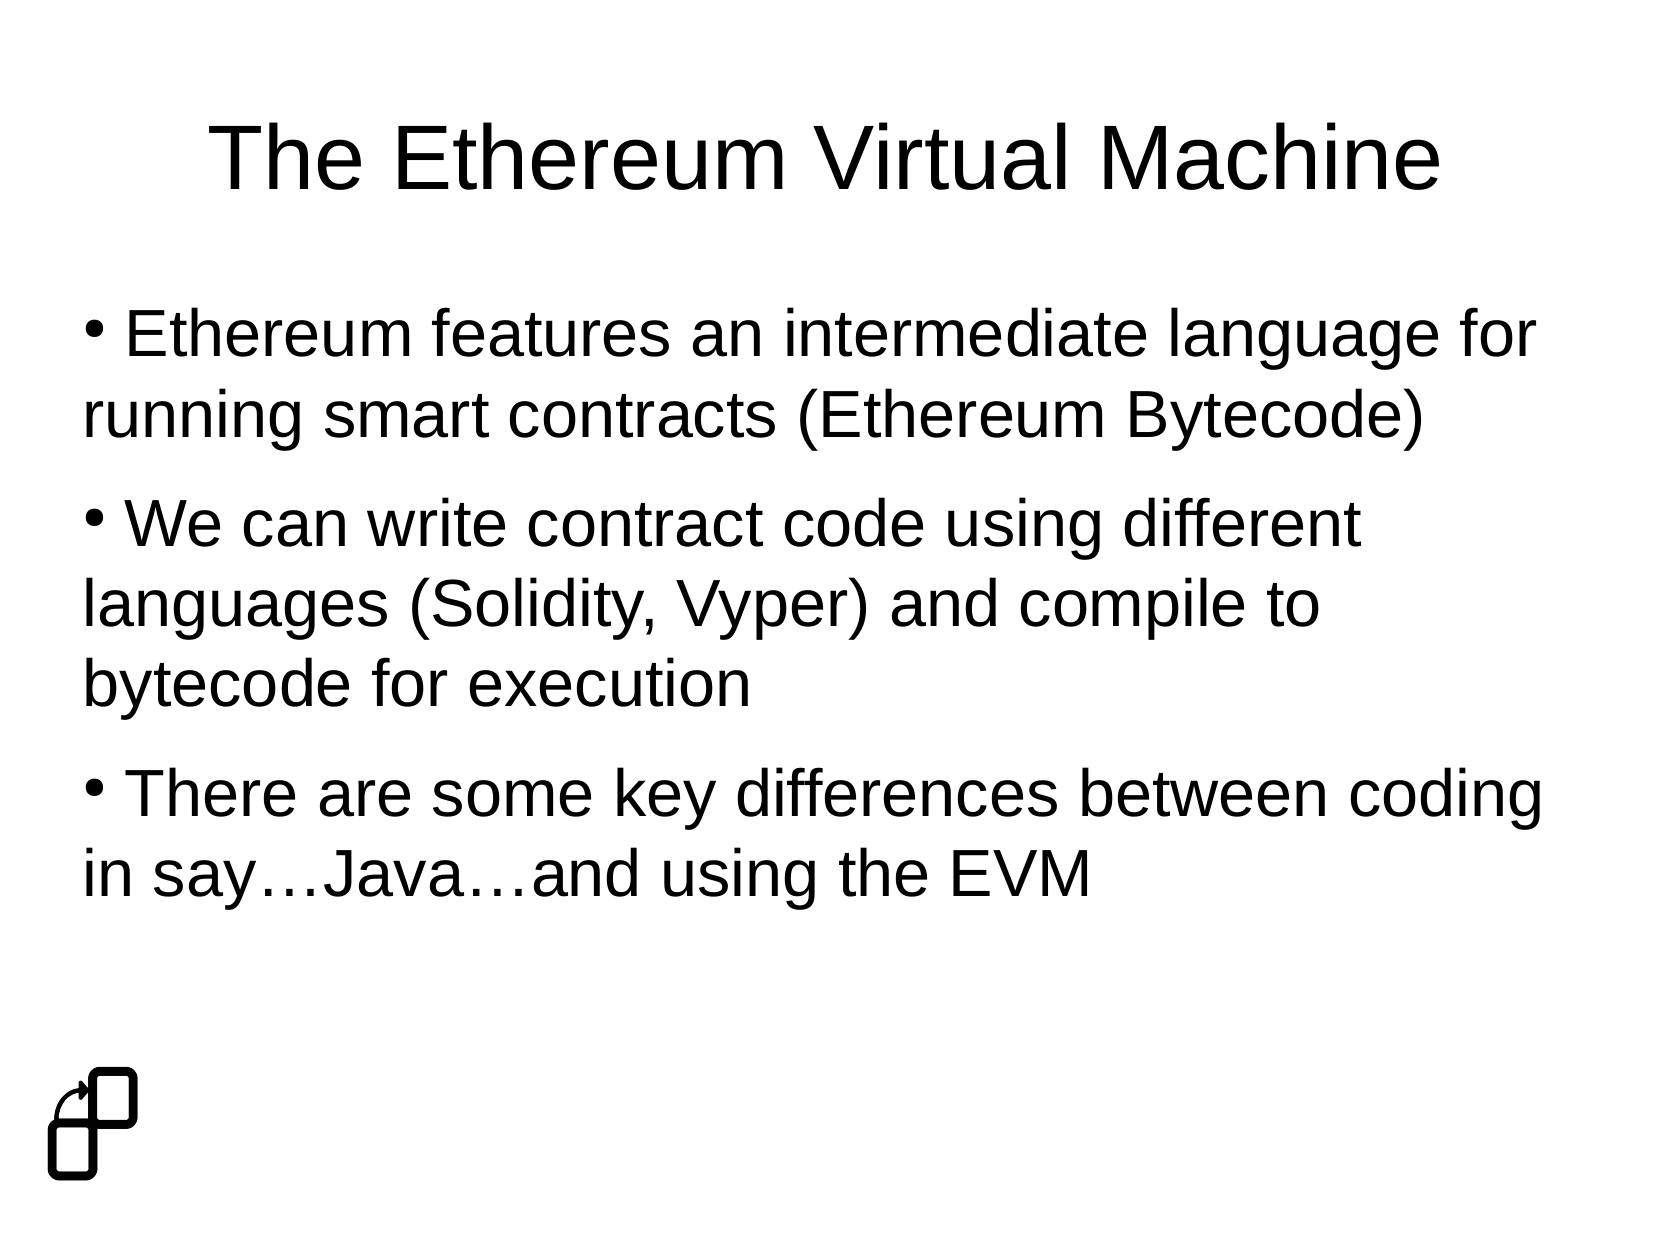

The Ethereum Virtual Machine
# Ethereum features an intermediate language for running smart contracts (Ethereum Bytecode)
 We can write contract code using different languages (Solidity, Vyper) and compile to bytecode for execution
 There are some key differences between coding in say…Java…and using the EVM